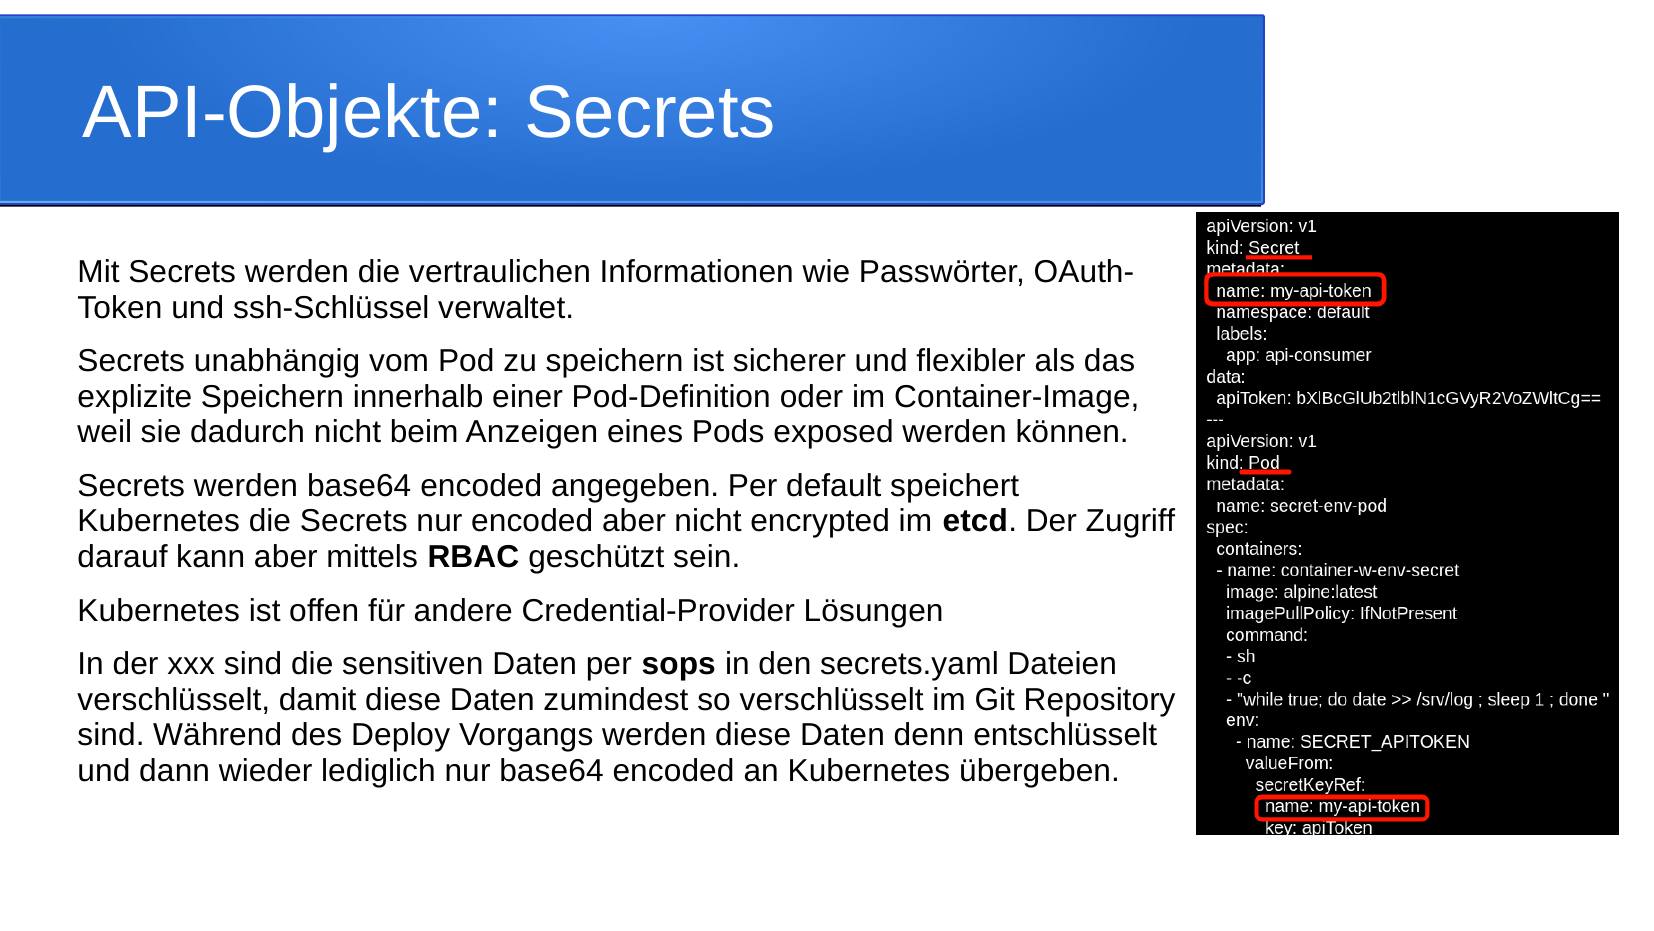

# API-Objekte: Secrets
Mit Secrets werden die vertraulichen Informationen wie Passwörter, OAuth-Token und ssh-Schlüssel verwaltet.
Secrets unabhängig vom Pod zu speichern ist sicherer und flexibler als das explizite Speichern innerhalb einer Pod-Definition oder im Container-Image, weil sie dadurch nicht beim Anzeigen eines Pods exposed werden können.
Secrets werden base64 encoded angegeben. Per default speichert Kubernetes die Secrets nur encoded aber nicht encrypted im etcd. Der Zugriff darauf kann aber mittels RBAC geschützt sein.
Kubernetes ist offen für andere Credential-Provider Lösungen
In der xxx sind die sensitiven Daten per sops in den secrets.yaml Dateien verschlüsselt, damit diese Daten zumindest so verschlüsselt im Git Repository sind. Während des Deploy Vorgangs werden diese Daten denn entschlüsselt und dann wieder lediglich nur base64 encoded an Kubernetes übergeben.